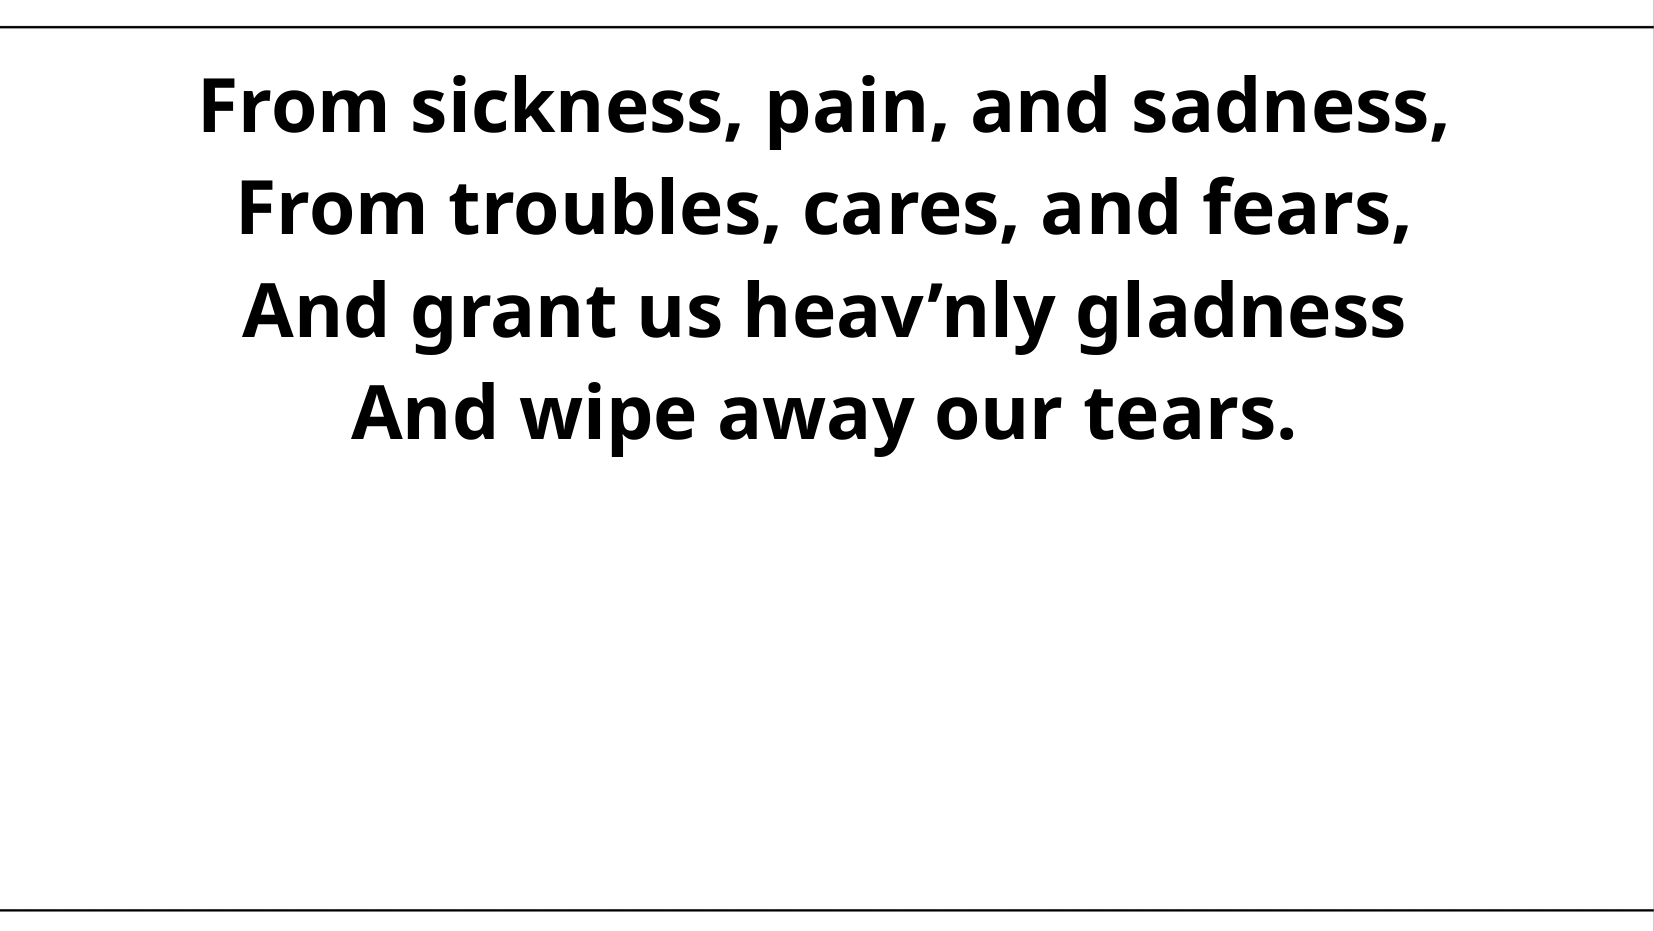

From sickness, pain, and sadness,
From troubles, cares, and fears,
And grant us heav’nly gladness
And wipe away our tears.